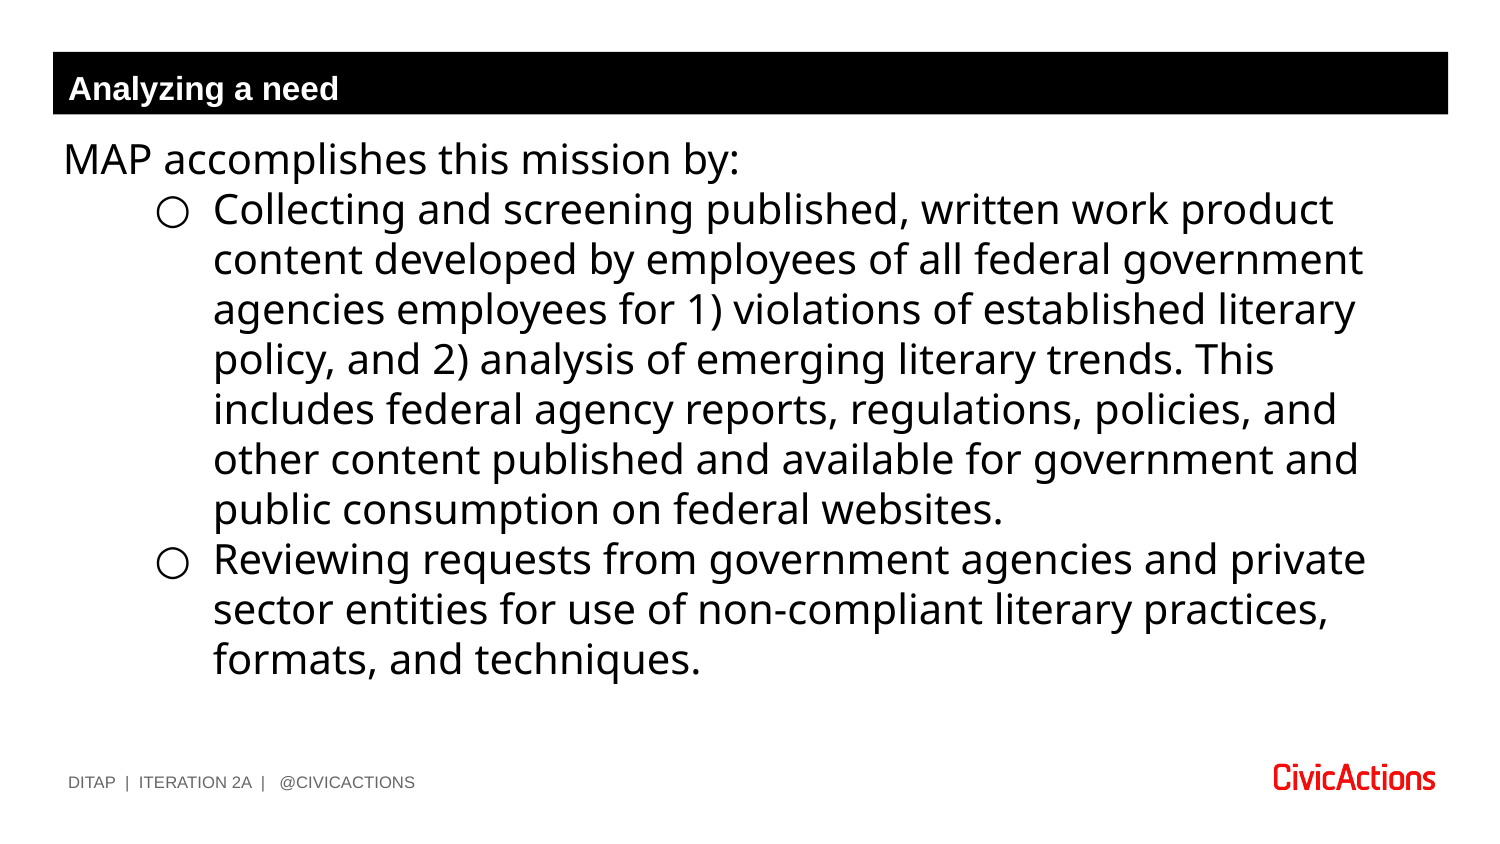

# Analyzing a need
MAP accomplishes this mission by:
Collecting and screening published, written work product content developed by employees of all federal government agencies employees for 1) violations of established literary policy, and 2) analysis of emerging literary trends. This includes federal agency reports, regulations, policies, and other content published and available for government and public consumption on federal websites.
Reviewing requests from government agencies and private sector entities for use of non-compliant literary practices, formats, and techniques.